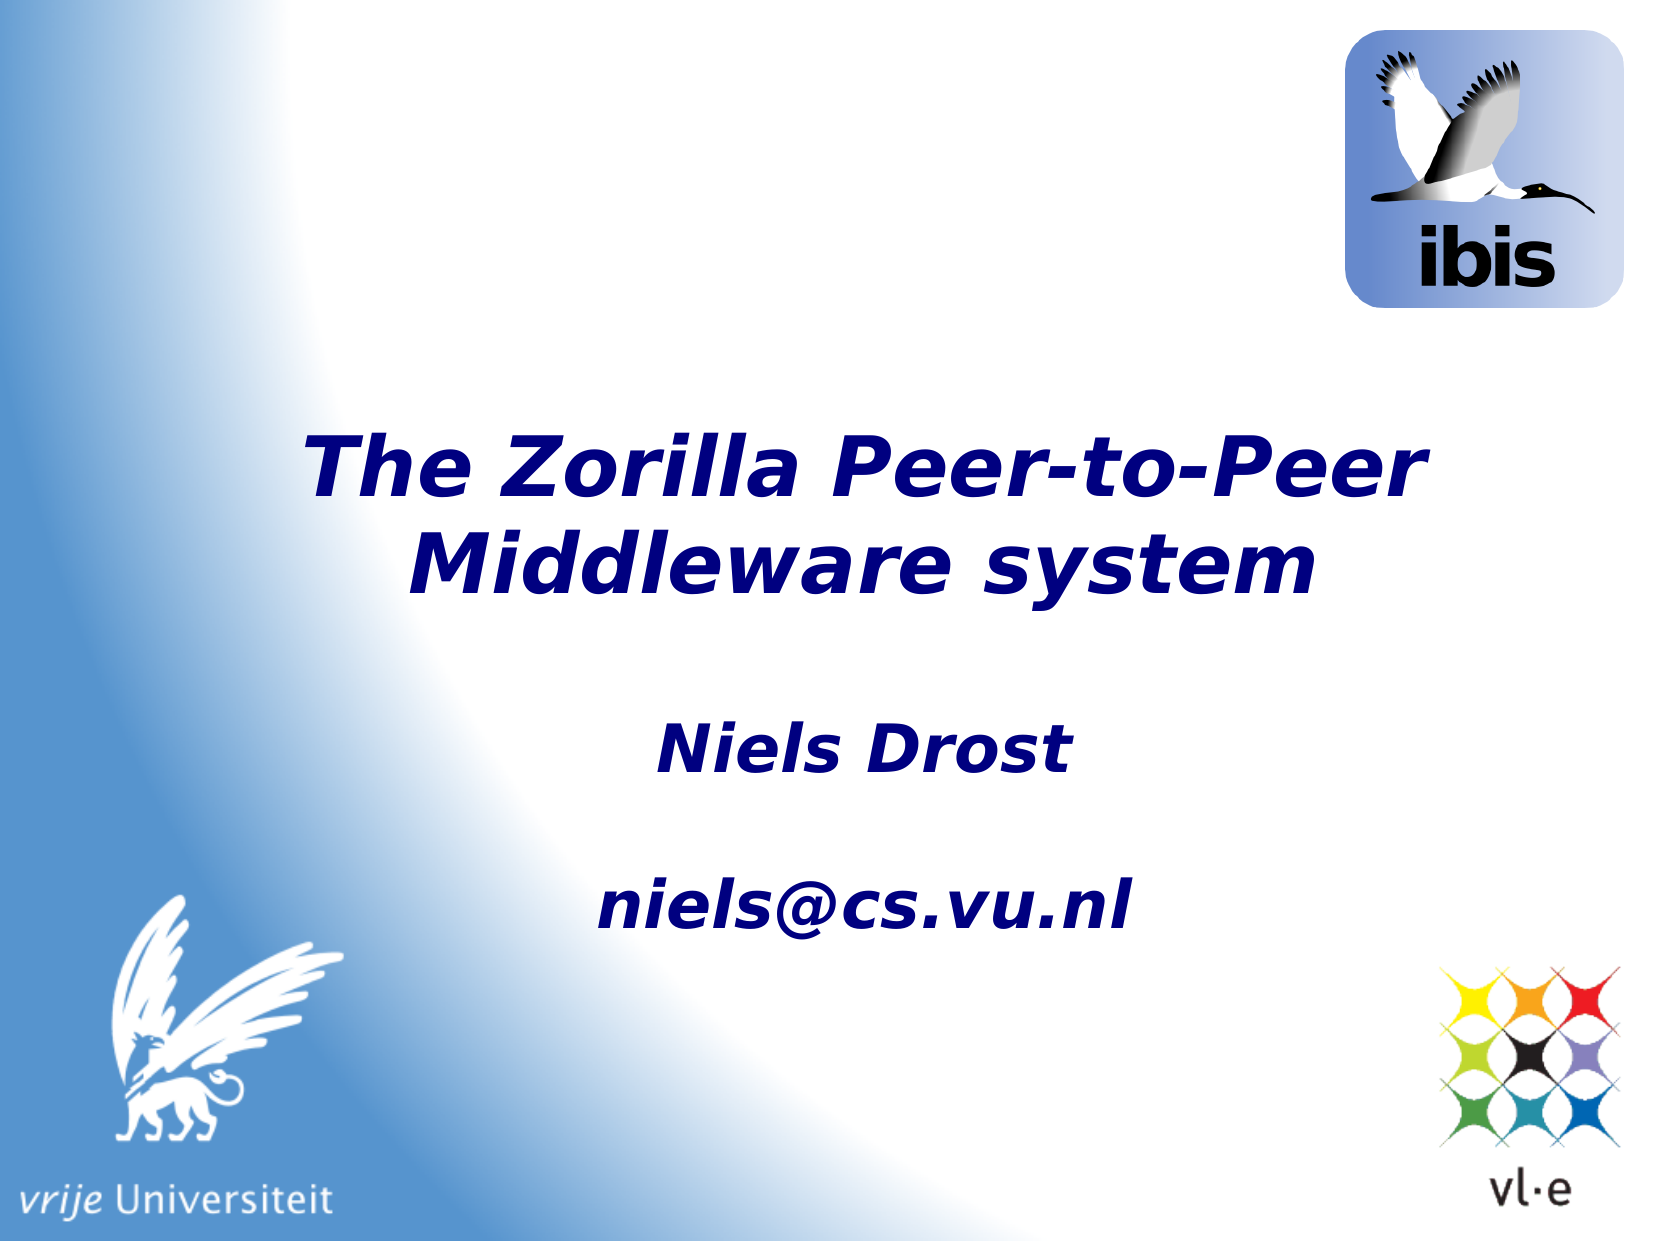

# The Zorilla Peer-to-Peer Middleware system Niels Drost niels@cs.vu.nl